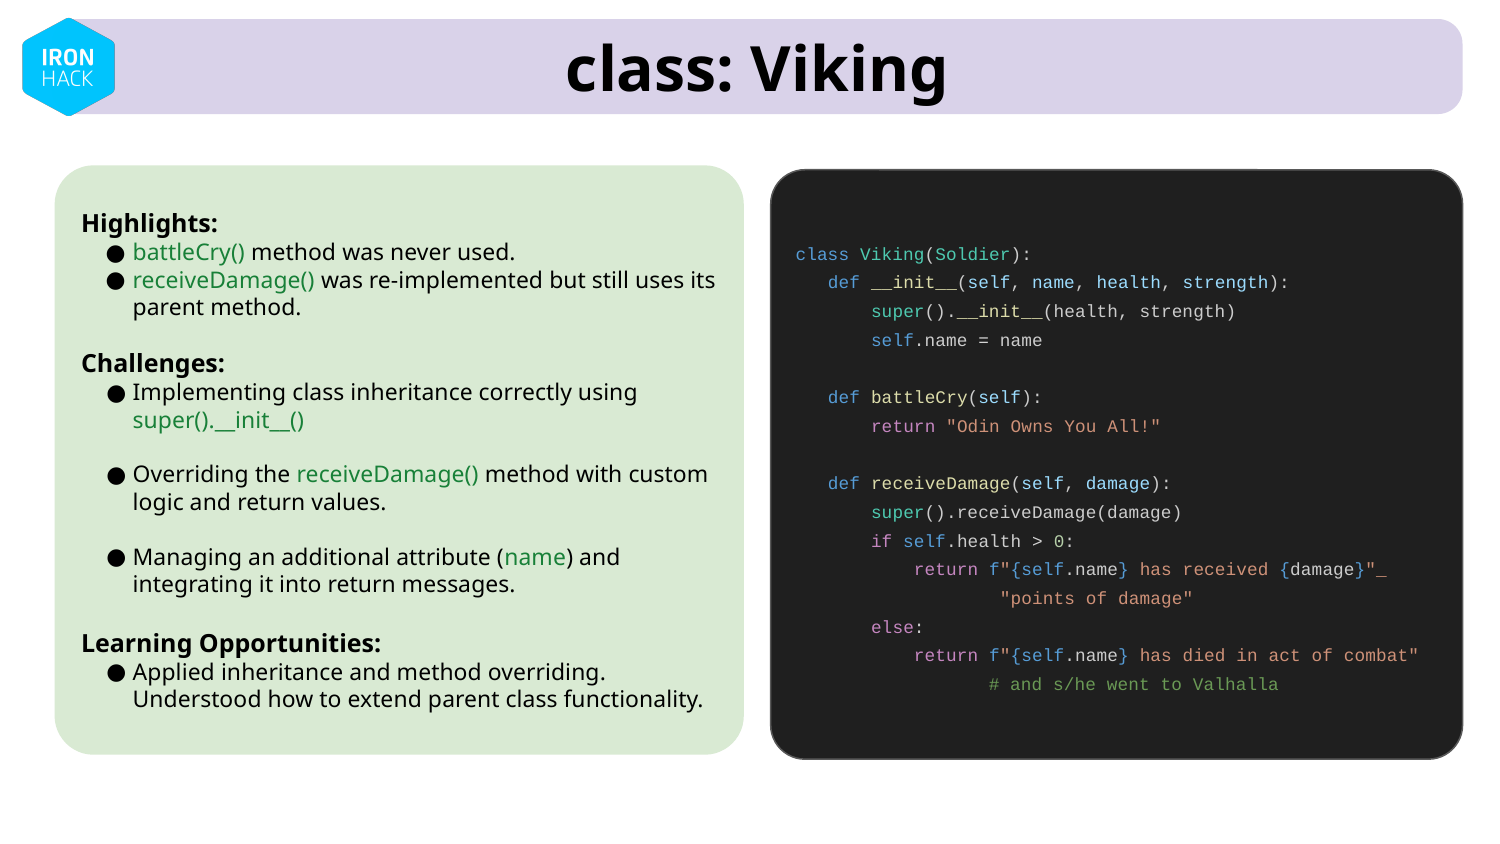

class: Viking
Highlights:
battleCry() method was never used.
receiveDamage() was re-implemented but still uses its parent method.
Challenges:
Implementing class inheritance correctly using super().__init__()
Overriding the receiveDamage() method with custom logic and return values.
Managing an additional attribute (name) and integrating it into return messages.
Learning Opportunities:
Applied inheritance and method overriding. Understood how to extend parent class functionality.
class Viking(Soldier):
 def __init__(self, name, health, strength):
 super().__init__(health, strength)
 self.name = name
 def battleCry(self):
 return "Odin Owns You All!"
 def receiveDamage(self, damage):
 super().receiveDamage(damage)
 if self.health > 0:
 return f"{self.name} has received {damage}"_
 "points of damage"
 else:
 return f"{self.name} has died in act of combat"
 # and s/he went to Valhalla
# Lorem ipsum dolor sit amet, consectetur adipiscing elit. Proin dignissim id est vitae posuere. Duis eu quam convallis, feugiat turpis in, tempor elit. Integer tristique sit amet tellus in eleifend. Nulla bibendum lacus ut ex gravida, sit amet porttitor lacus pretium. Sed auctor neque quis augue scelerisque, ut auctor lacus gravida. Vivamus mattis ut sapien nec lacinia. Quisque id fringilla nulla.